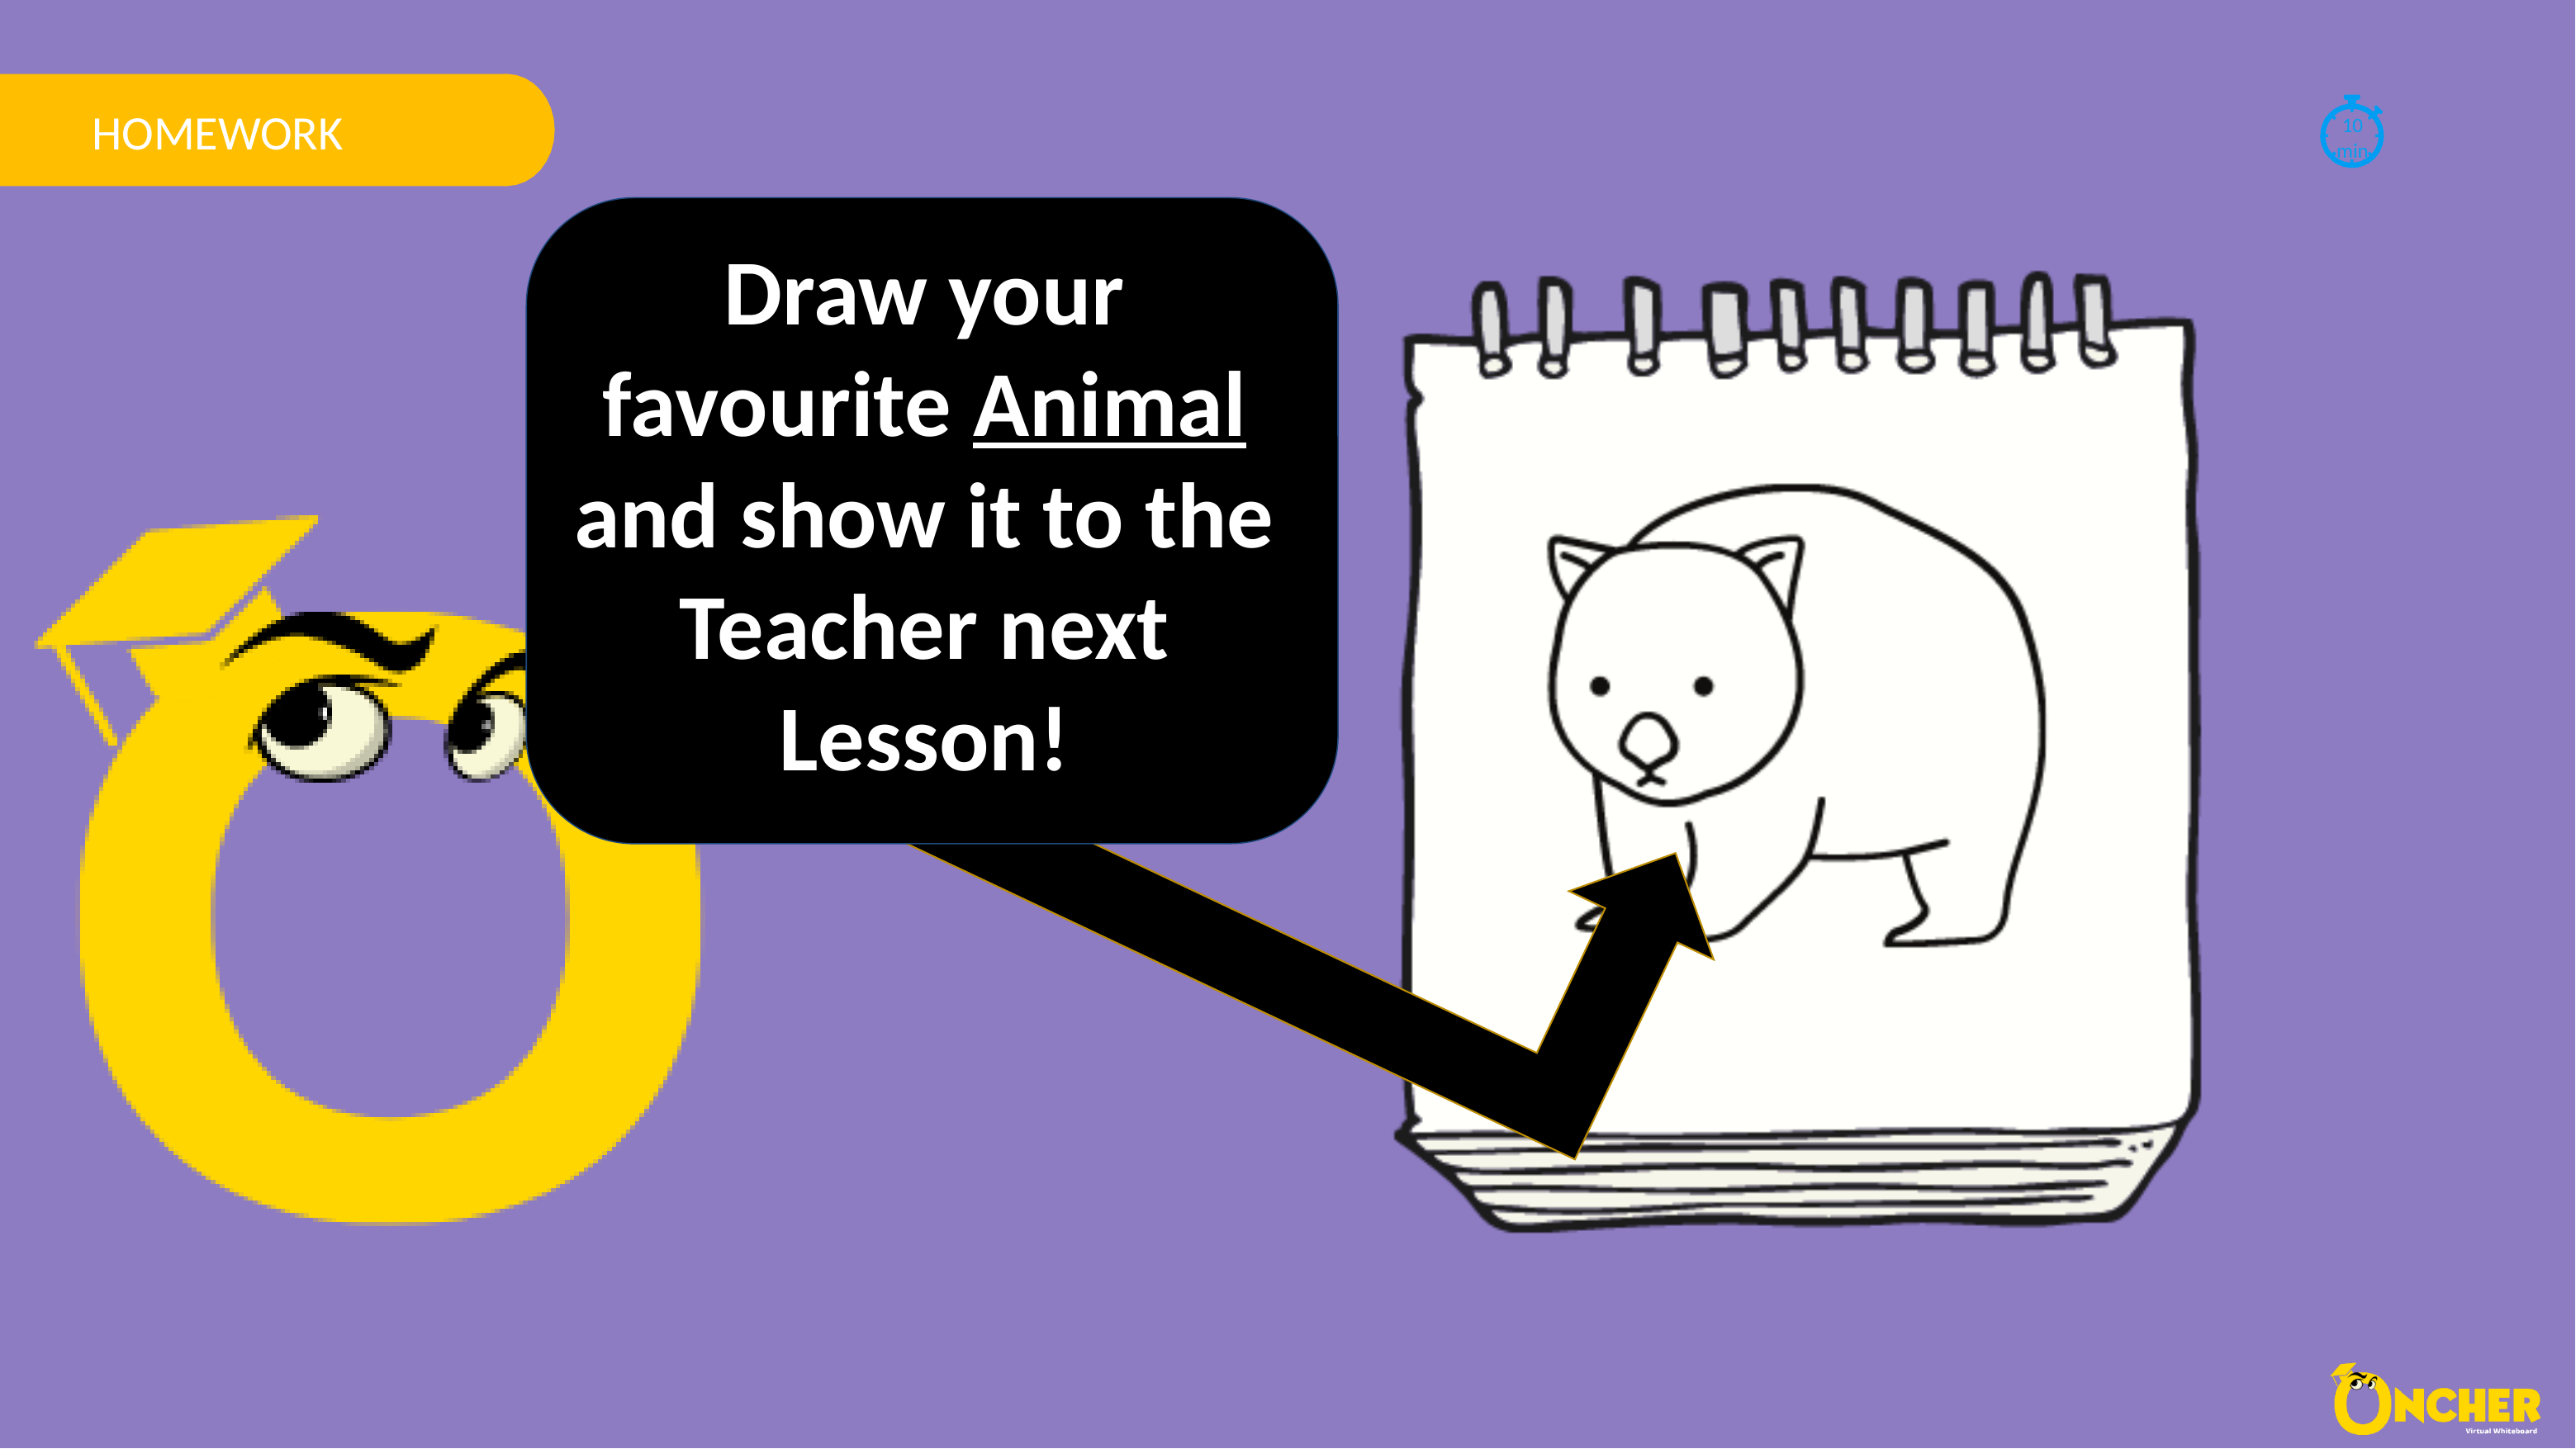

10min
HOMEWORK
Draw your favourite Animal and show it to the Teacher next Lesson!